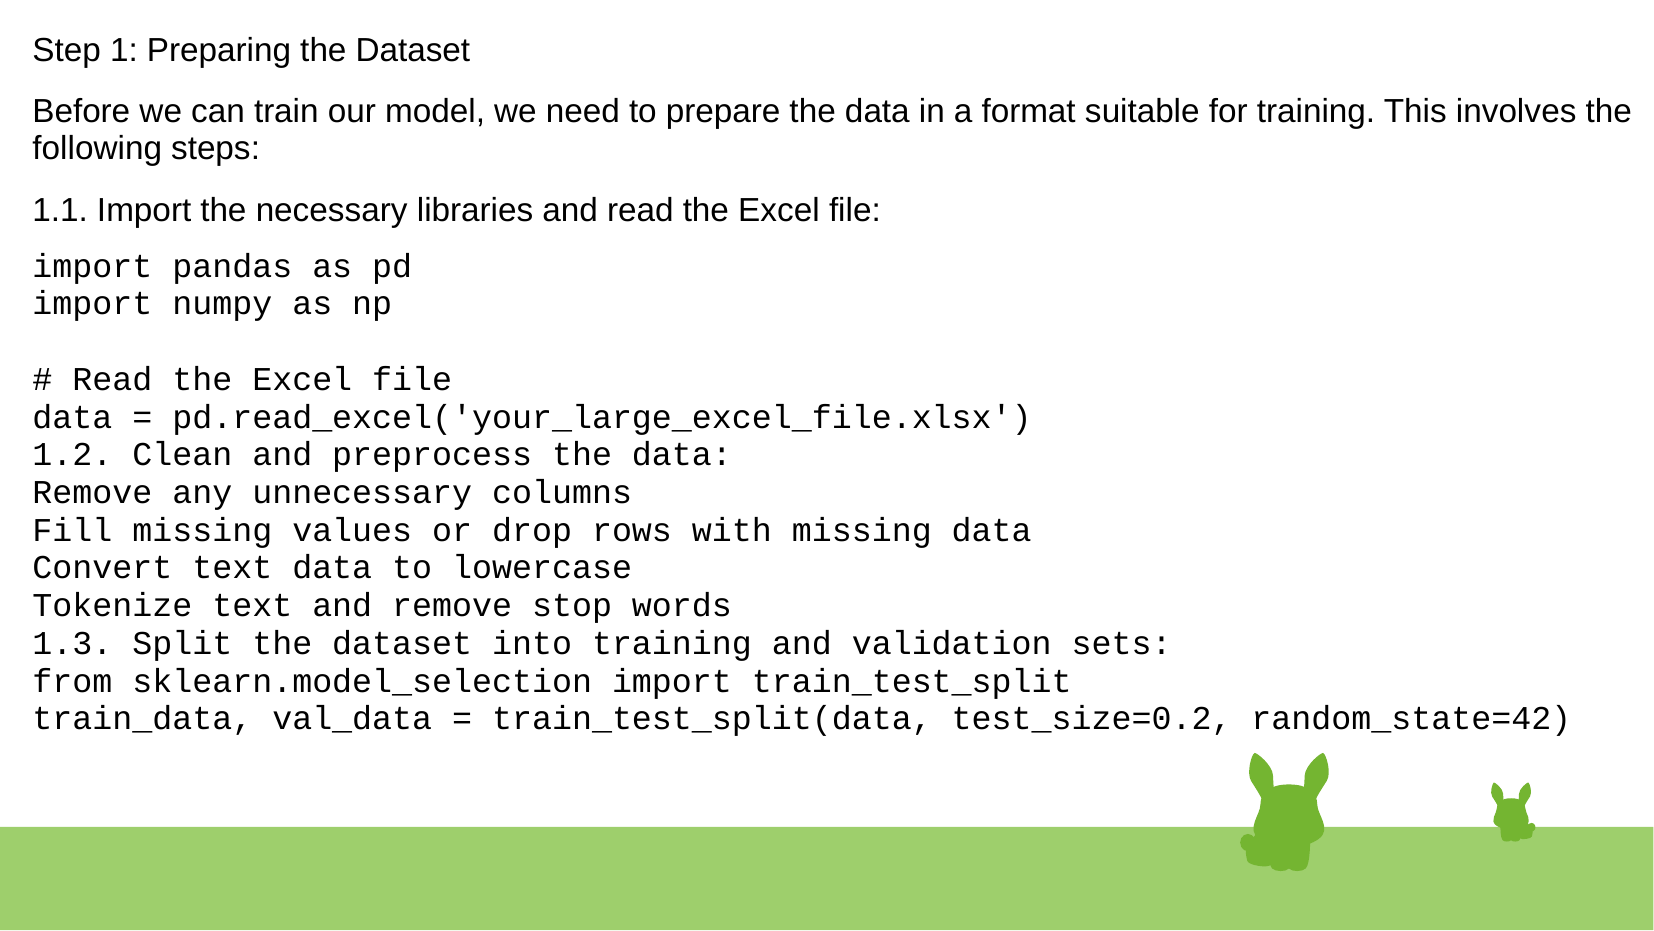

Step 1: Preparing the Dataset
Before we can train our model, we need to prepare the data in a format suitable for training. This involves the following steps:
1.1. Import the necessary libraries and read the Excel file:
import pandas as pd
import numpy as np
# Read the Excel file
data = pd.read_excel('your_large_excel_file.xlsx')
1.2. Clean and preprocess the data:
Remove any unnecessary columns
Fill missing values or drop rows with missing data
Convert text data to lowercase
Tokenize text and remove stop words
1.3. Split the dataset into training and validation sets:
from sklearn.model_selection import train_test_split
train_data, val_data = train_test_split(data, test_size=0.2, random_state=42)‍